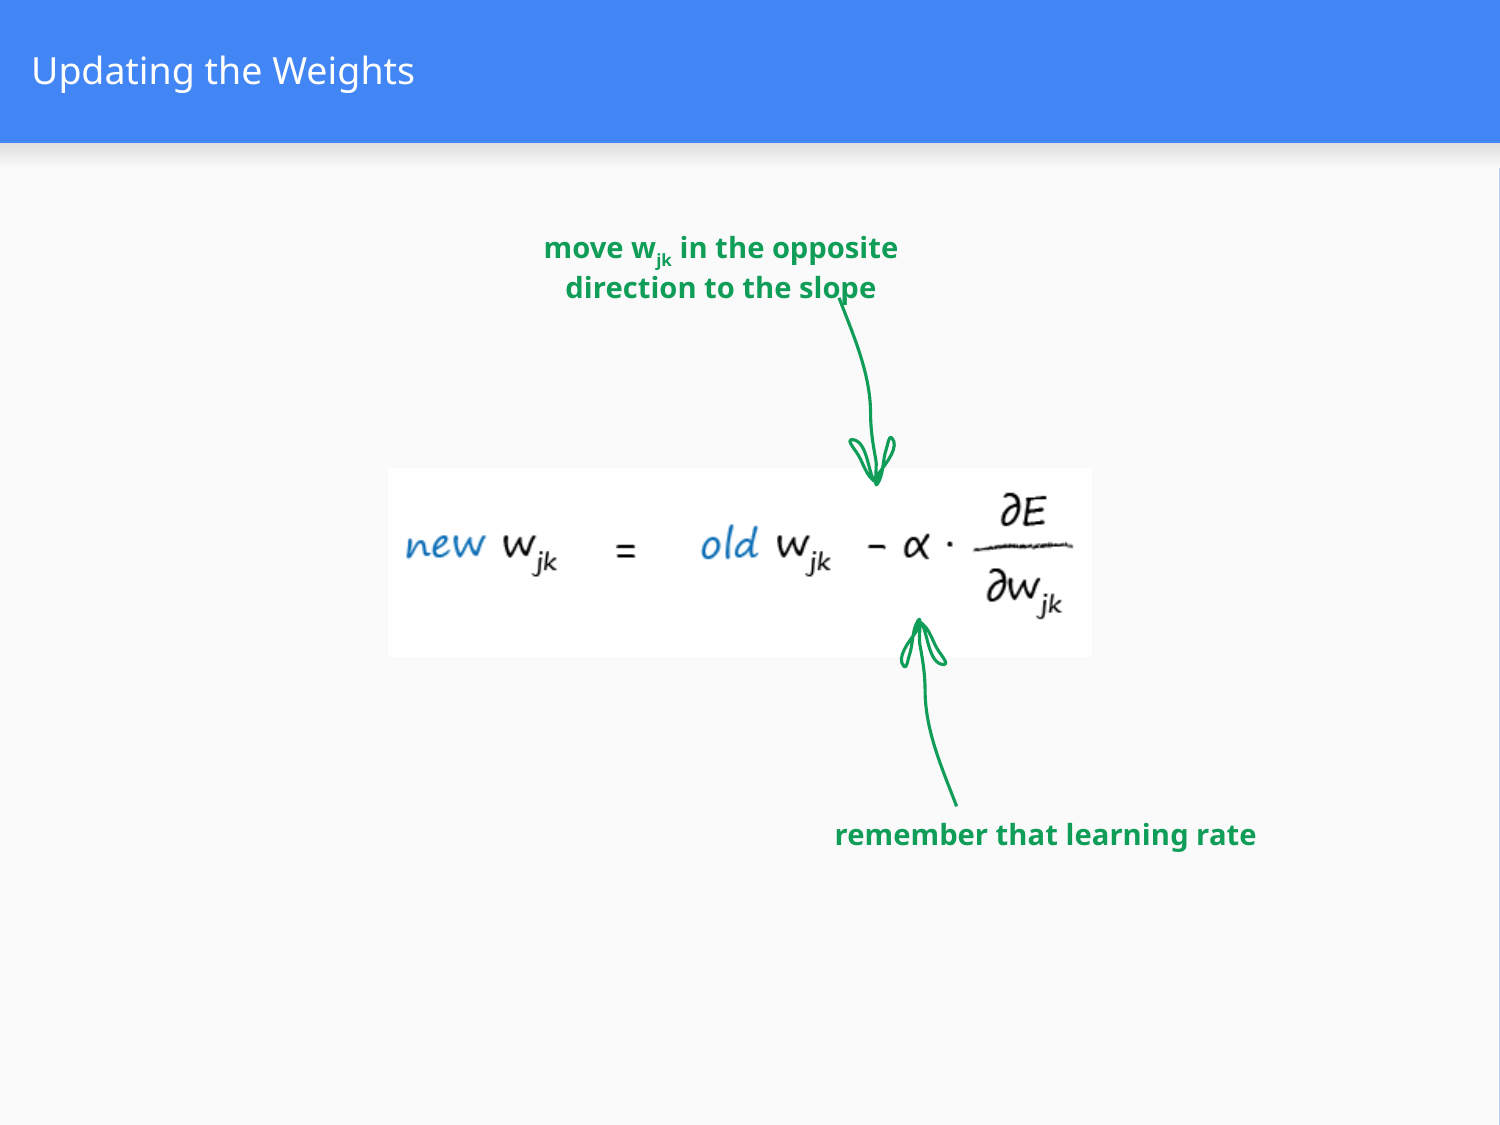

# Updating the Weights
move wjk in the opposite direction to the slope
remember that learning rate